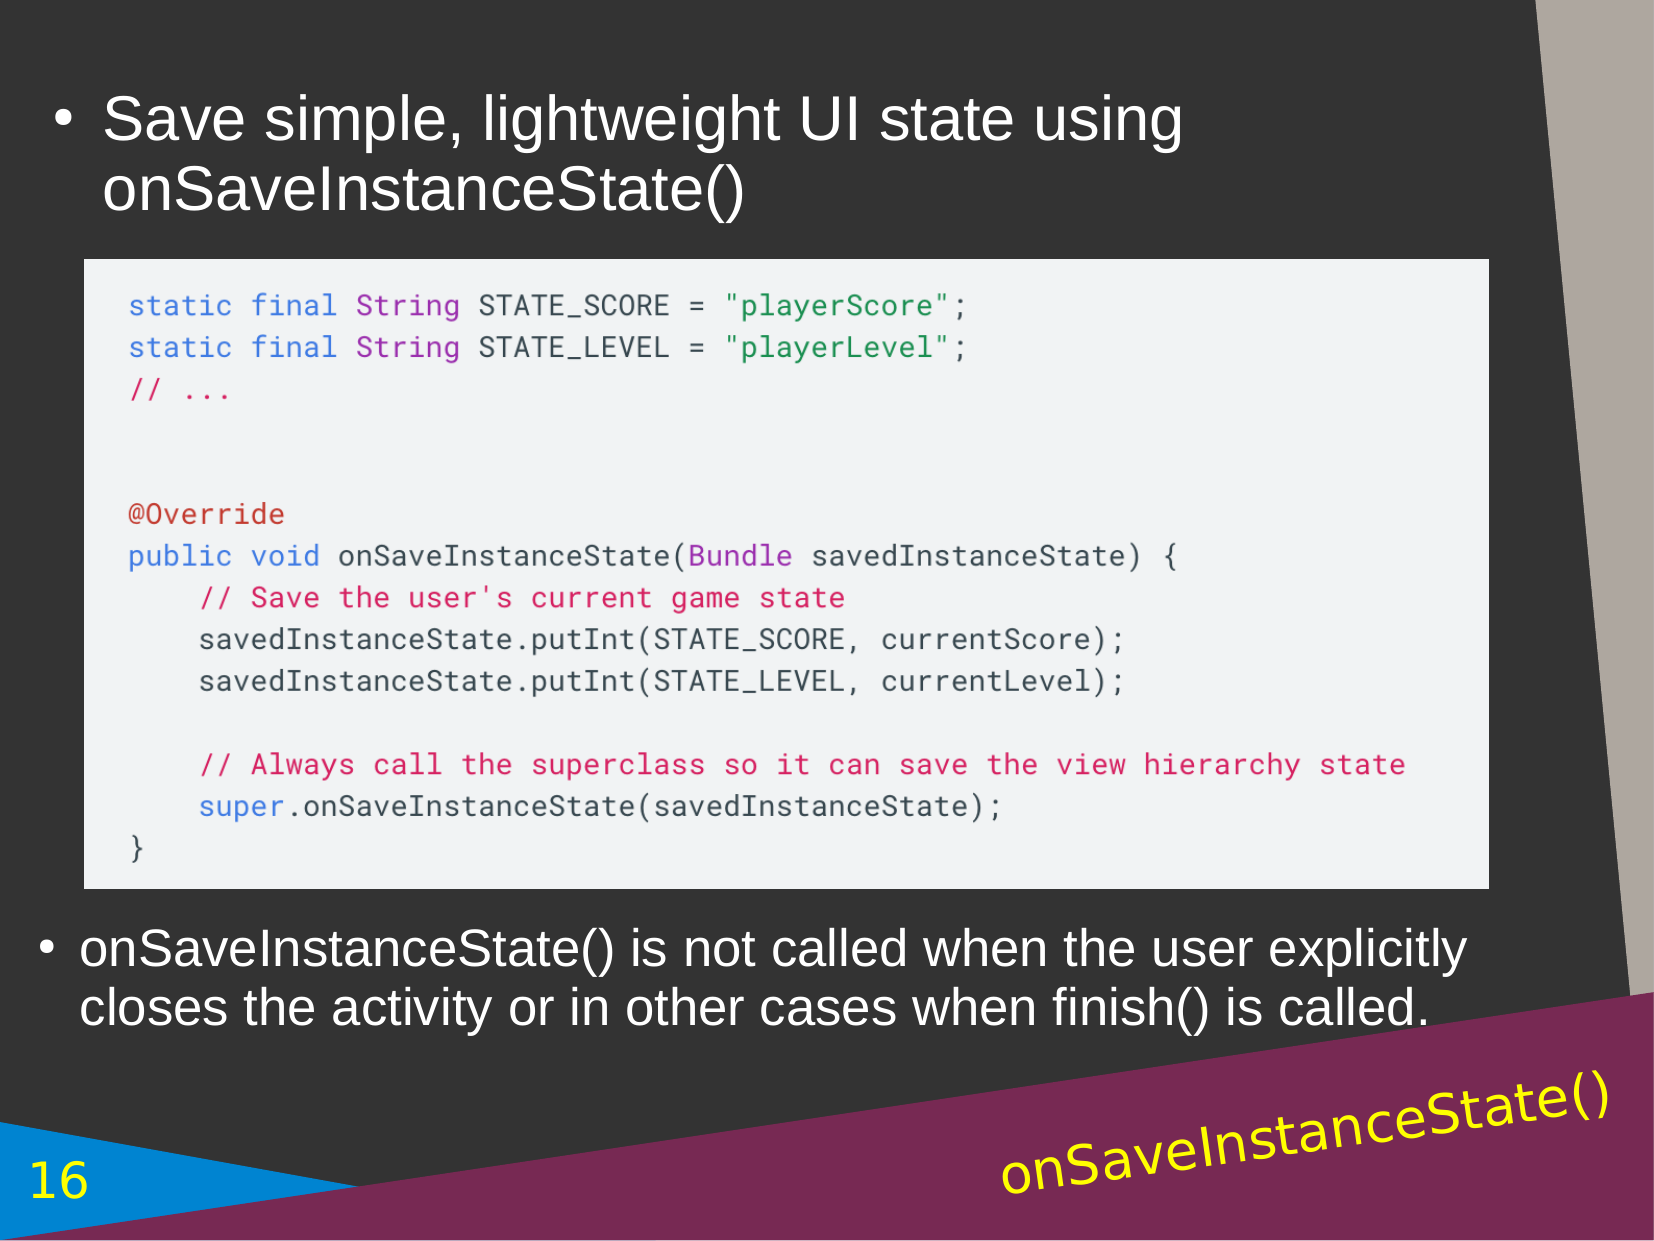

Save simple, lightweight UI state using onSaveInstanceState()
onSaveInstanceState() is not called when the user explicitly closes the activity or in other cases when finish() is called.
# onSaveInstanceState()
16